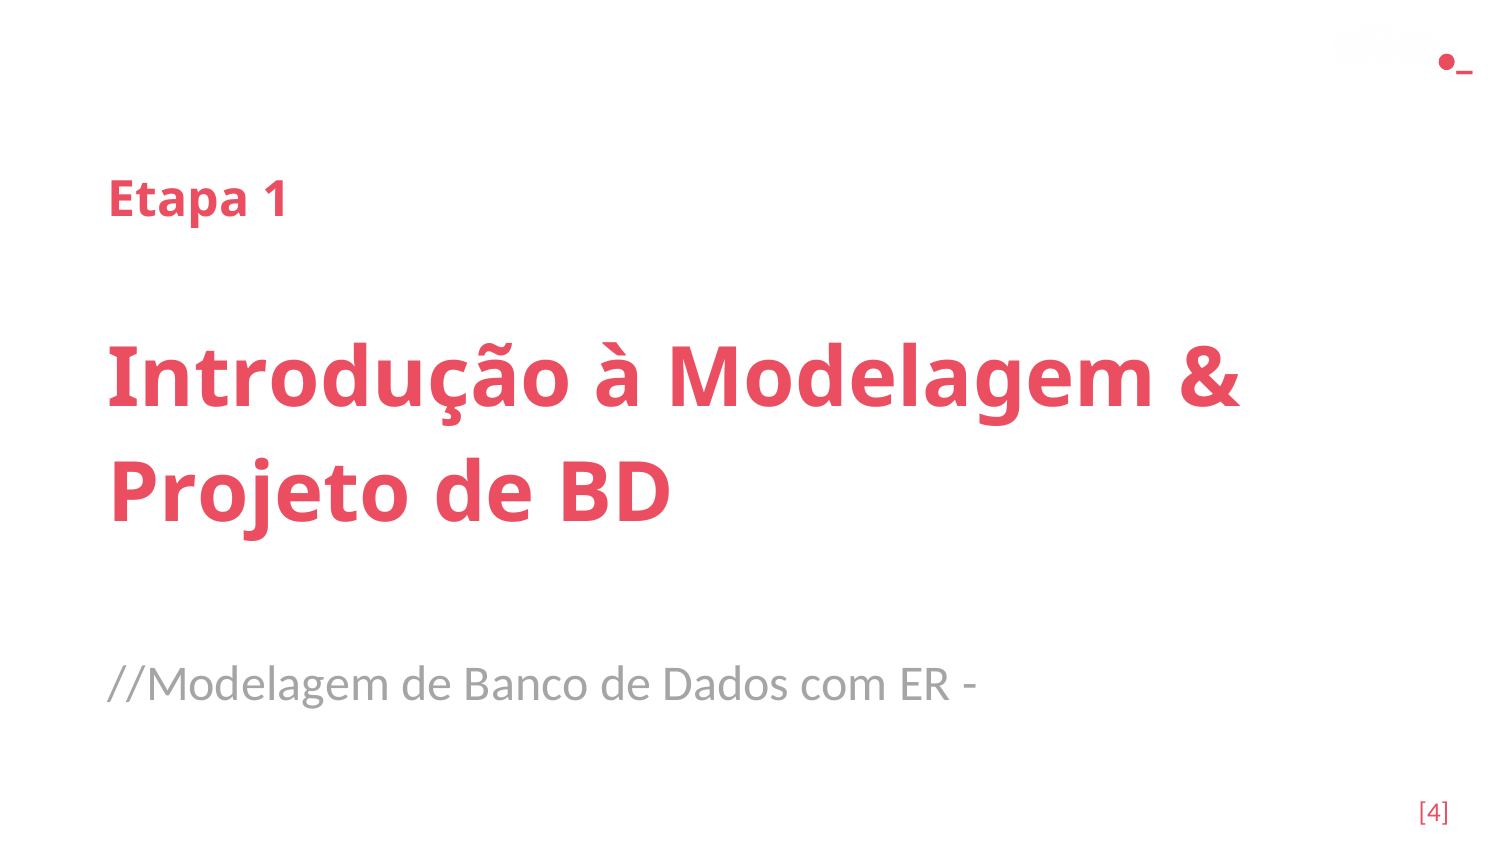

Etapa 1
Introdução à Modelagem & Projeto de BD
//Modelagem de Banco de Dados com ER -